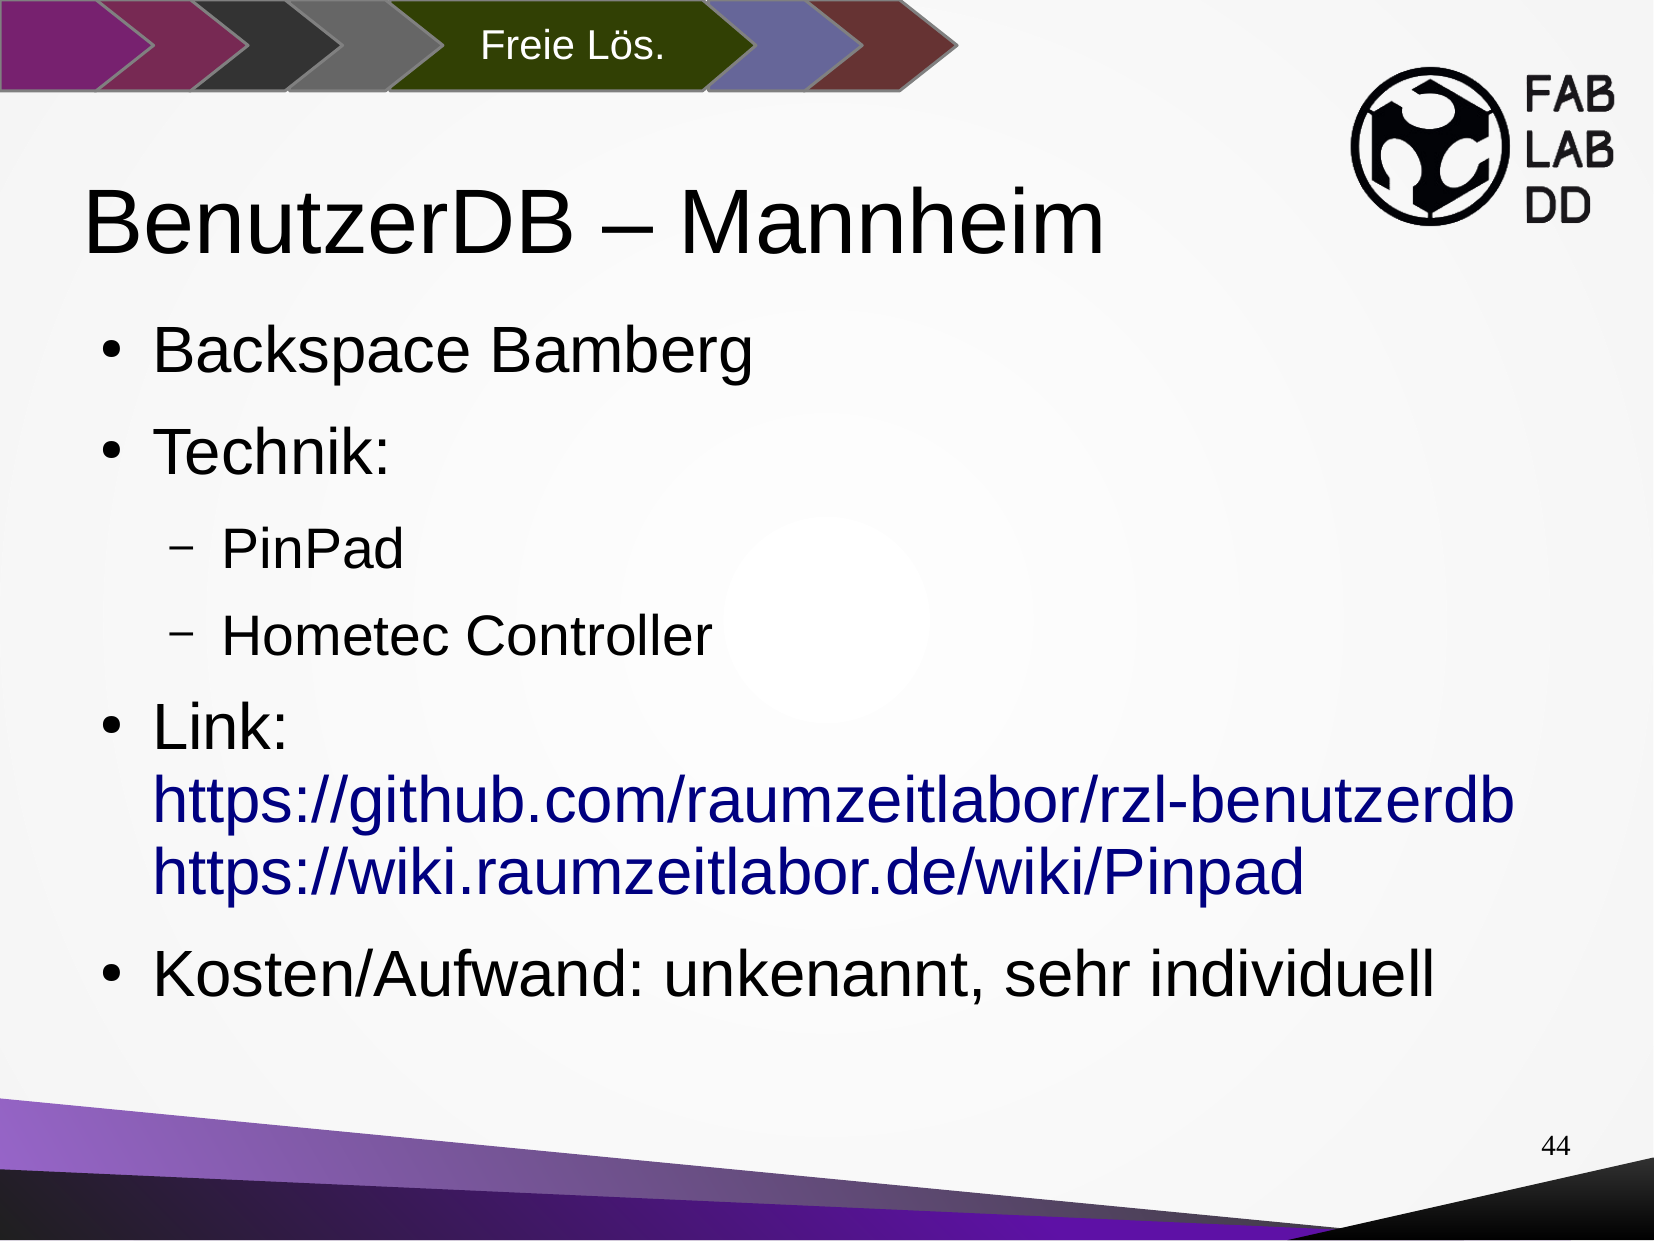

Freie Lös.
# BenutzerDB – Mannheim
Backspace Bamberg
Technik:
PinPad
Hometec Controller
Link:
https://github.com/raumzeitlabor/rzl-benutzerdb
https://wiki.raumzeitlabor.de/wiki/Pinpad
Kosten/Aufwand: unkenannt, sehr individuell